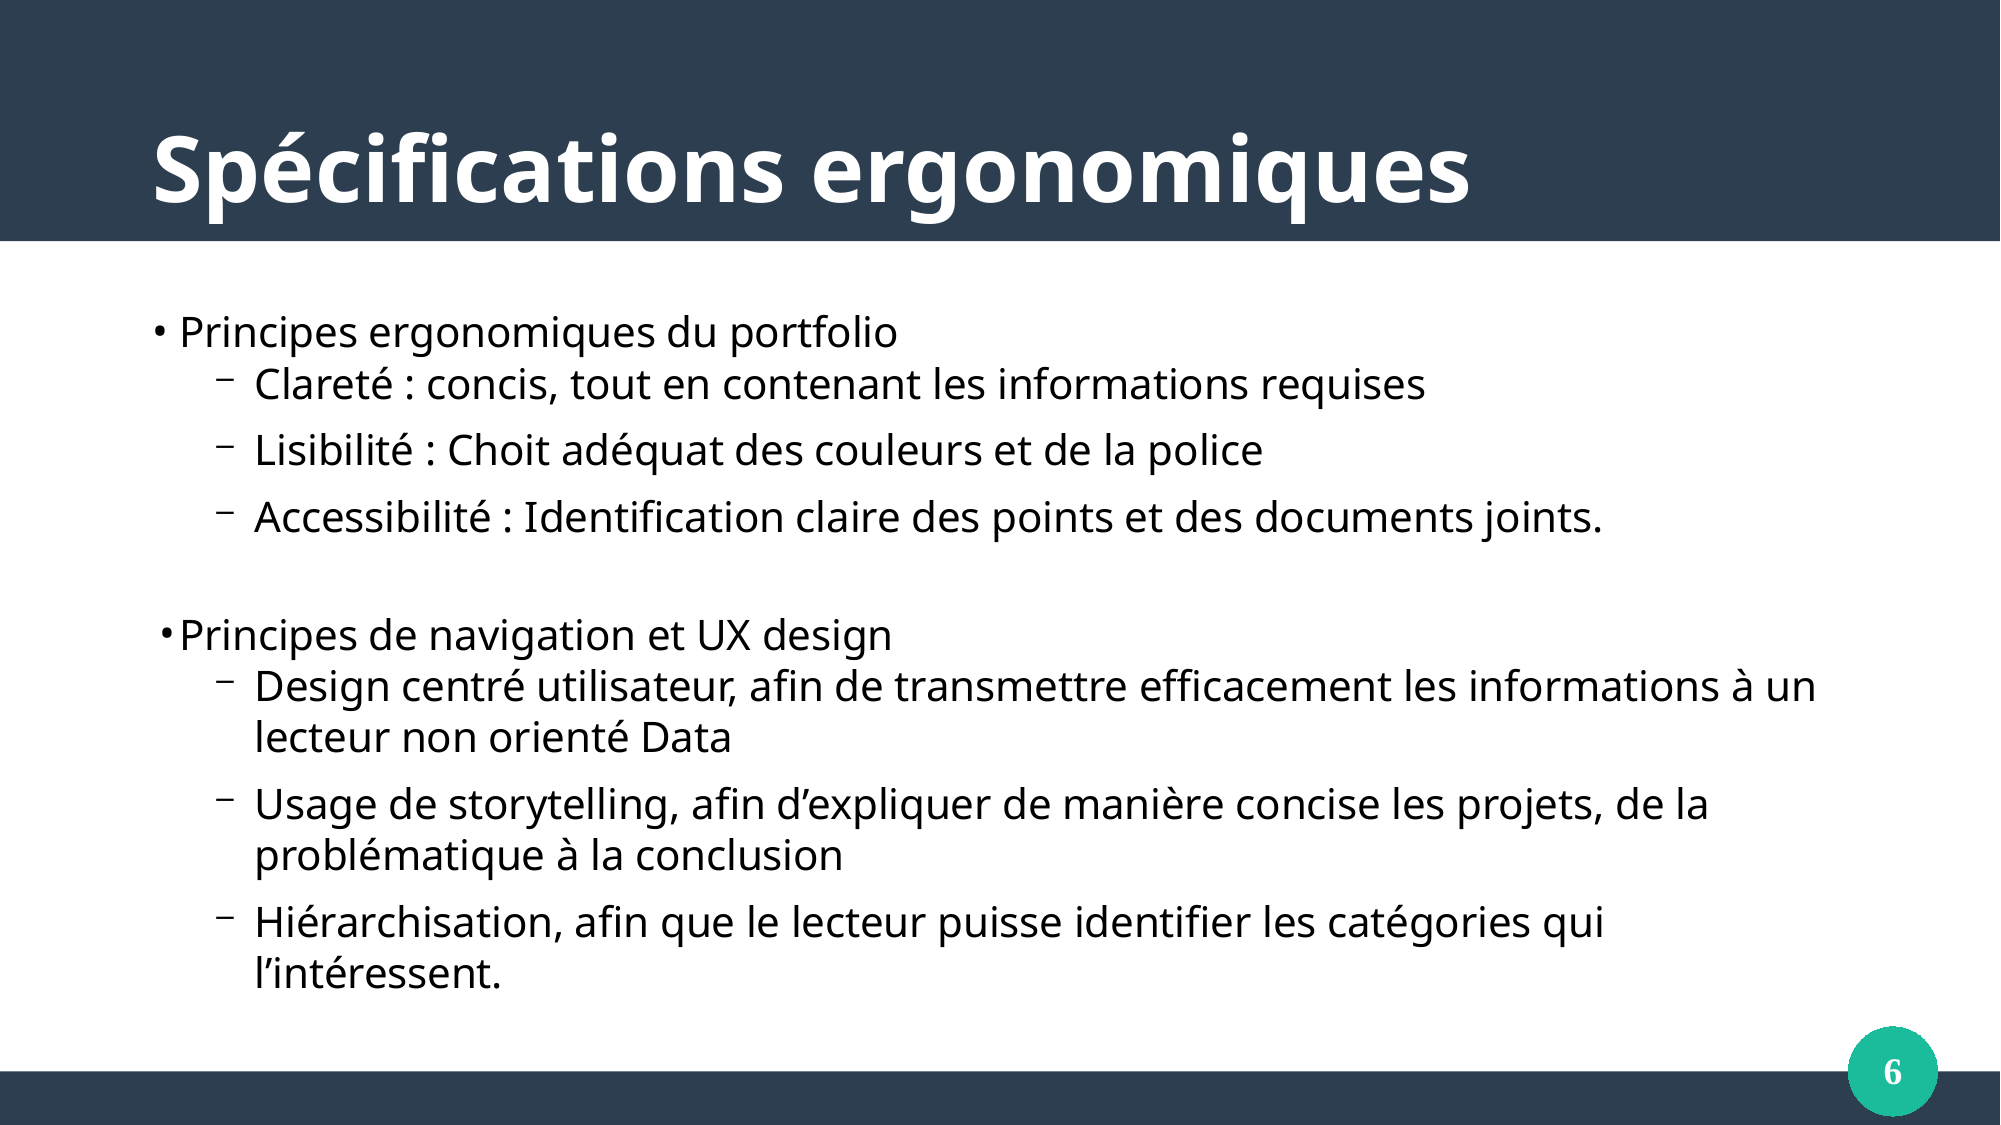

# Spécifications ergonomiques
Principes ergonomiques du portfolio
Clareté : concis, tout en contenant les informations requises
Lisibilité : Choit adéquat des couleurs et de la police
Accessibilité : Identification claire des points et des documents joints.
Principes de navigation et UX design
Design centré utilisateur, afin de transmettre efficacement les informations à un lecteur non orienté Data
Usage de storytelling, afin d’expliquer de manière concise les projets, de la problématique à la conclusion
Hiérarchisation, afin que le lecteur puisse identifier les catégories qui l’intéressent.
6